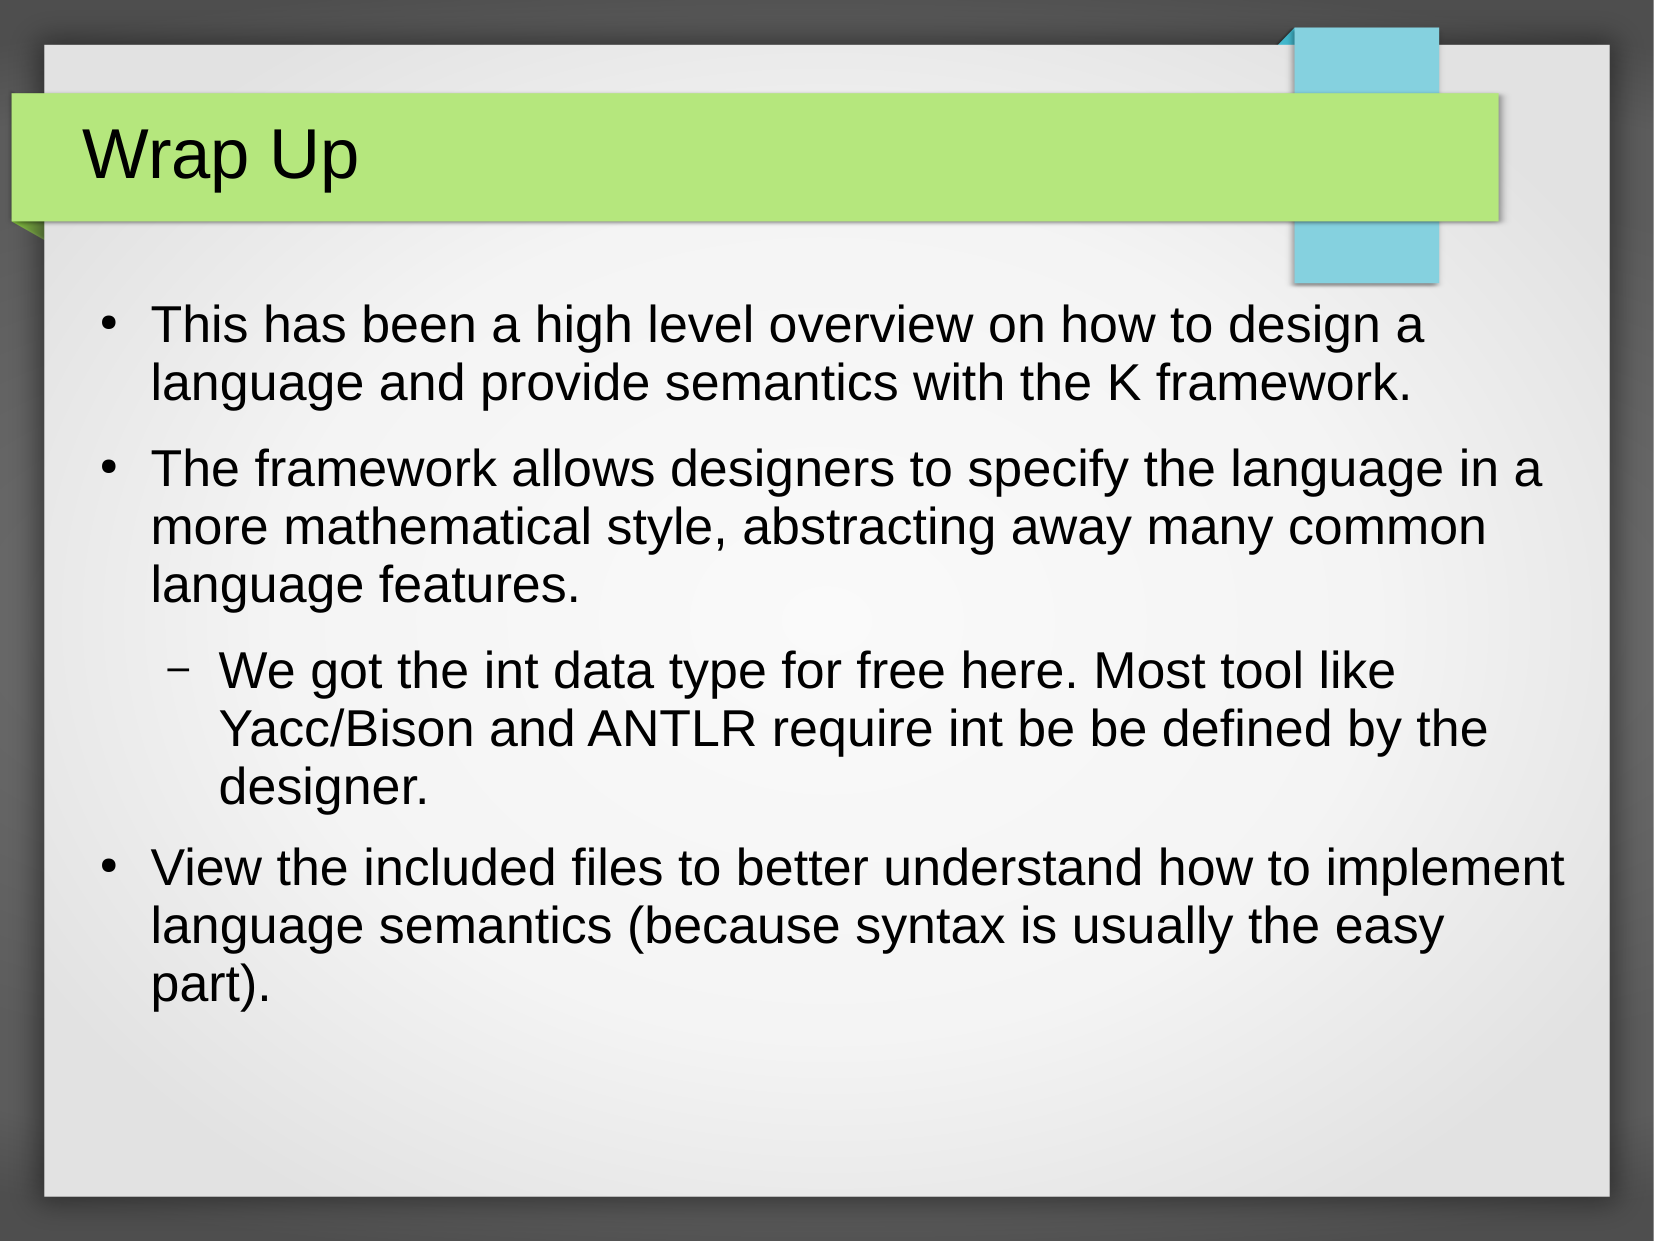

# Wrap Up
This has been a high level overview on how to design a language and provide semantics with the K framework.
The framework allows designers to specify the language in a more mathematical style, abstracting away many common language features.
We got the int data type for free here. Most tool like Yacc/Bison and ANTLR require int be be defined by the designer.
View the included files to better understand how to implement language semantics (because syntax is usually the easy part).